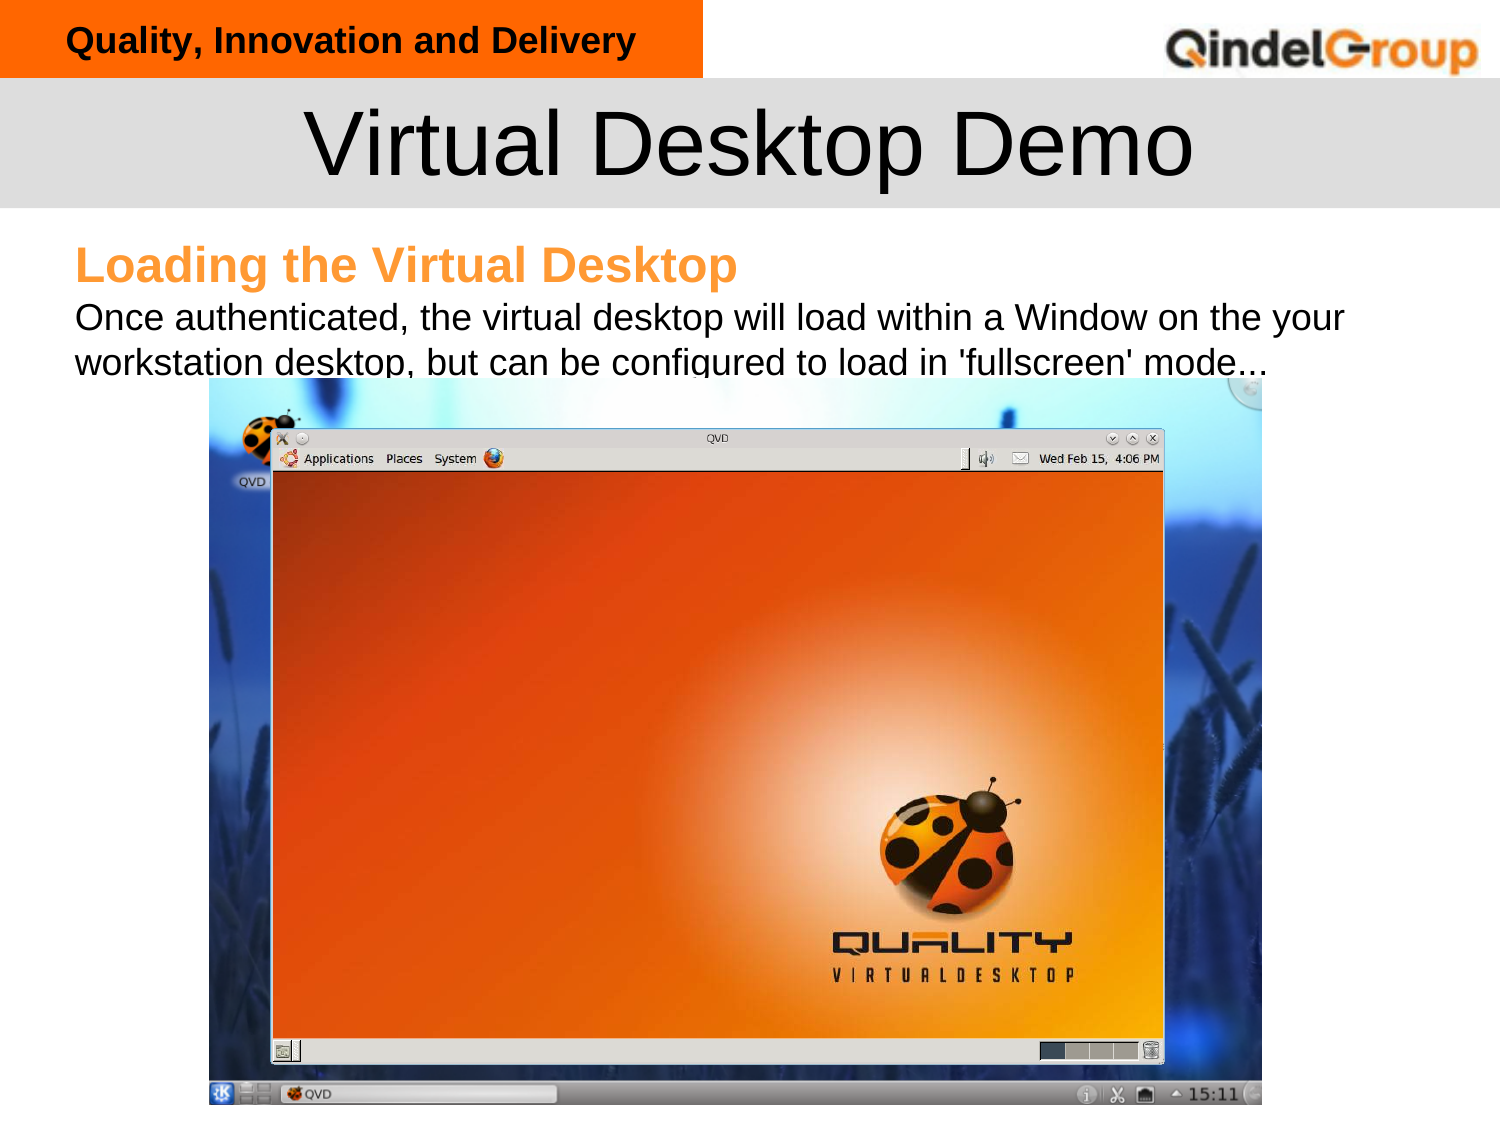

# Virtual Desktop Demo
Loading the Virtual Desktop
Once authenticated, the virtual desktop will load within a Window on the your workstation desktop, but can be configured to load in 'fullscreen' mode...